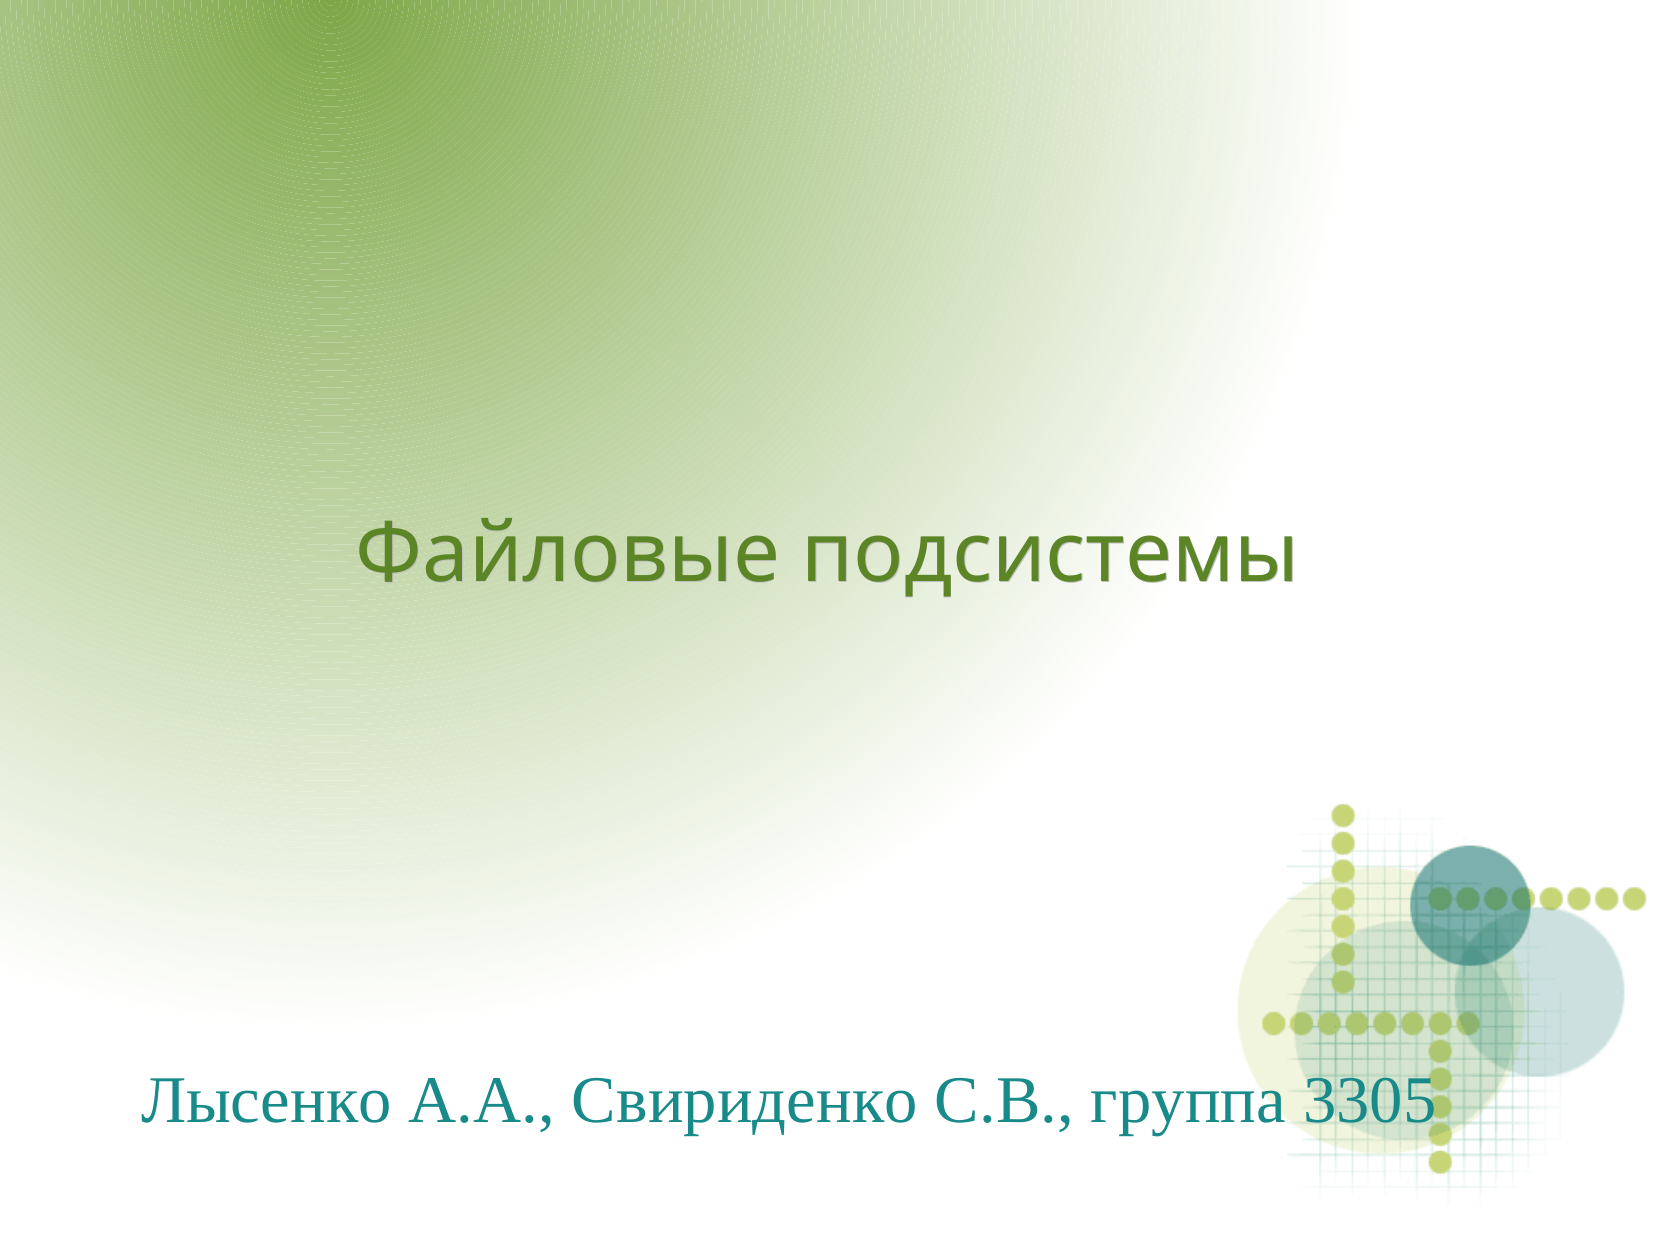

# Файловые подсистемы
Лысенко А.А., Свириденко С.В., группа 3305